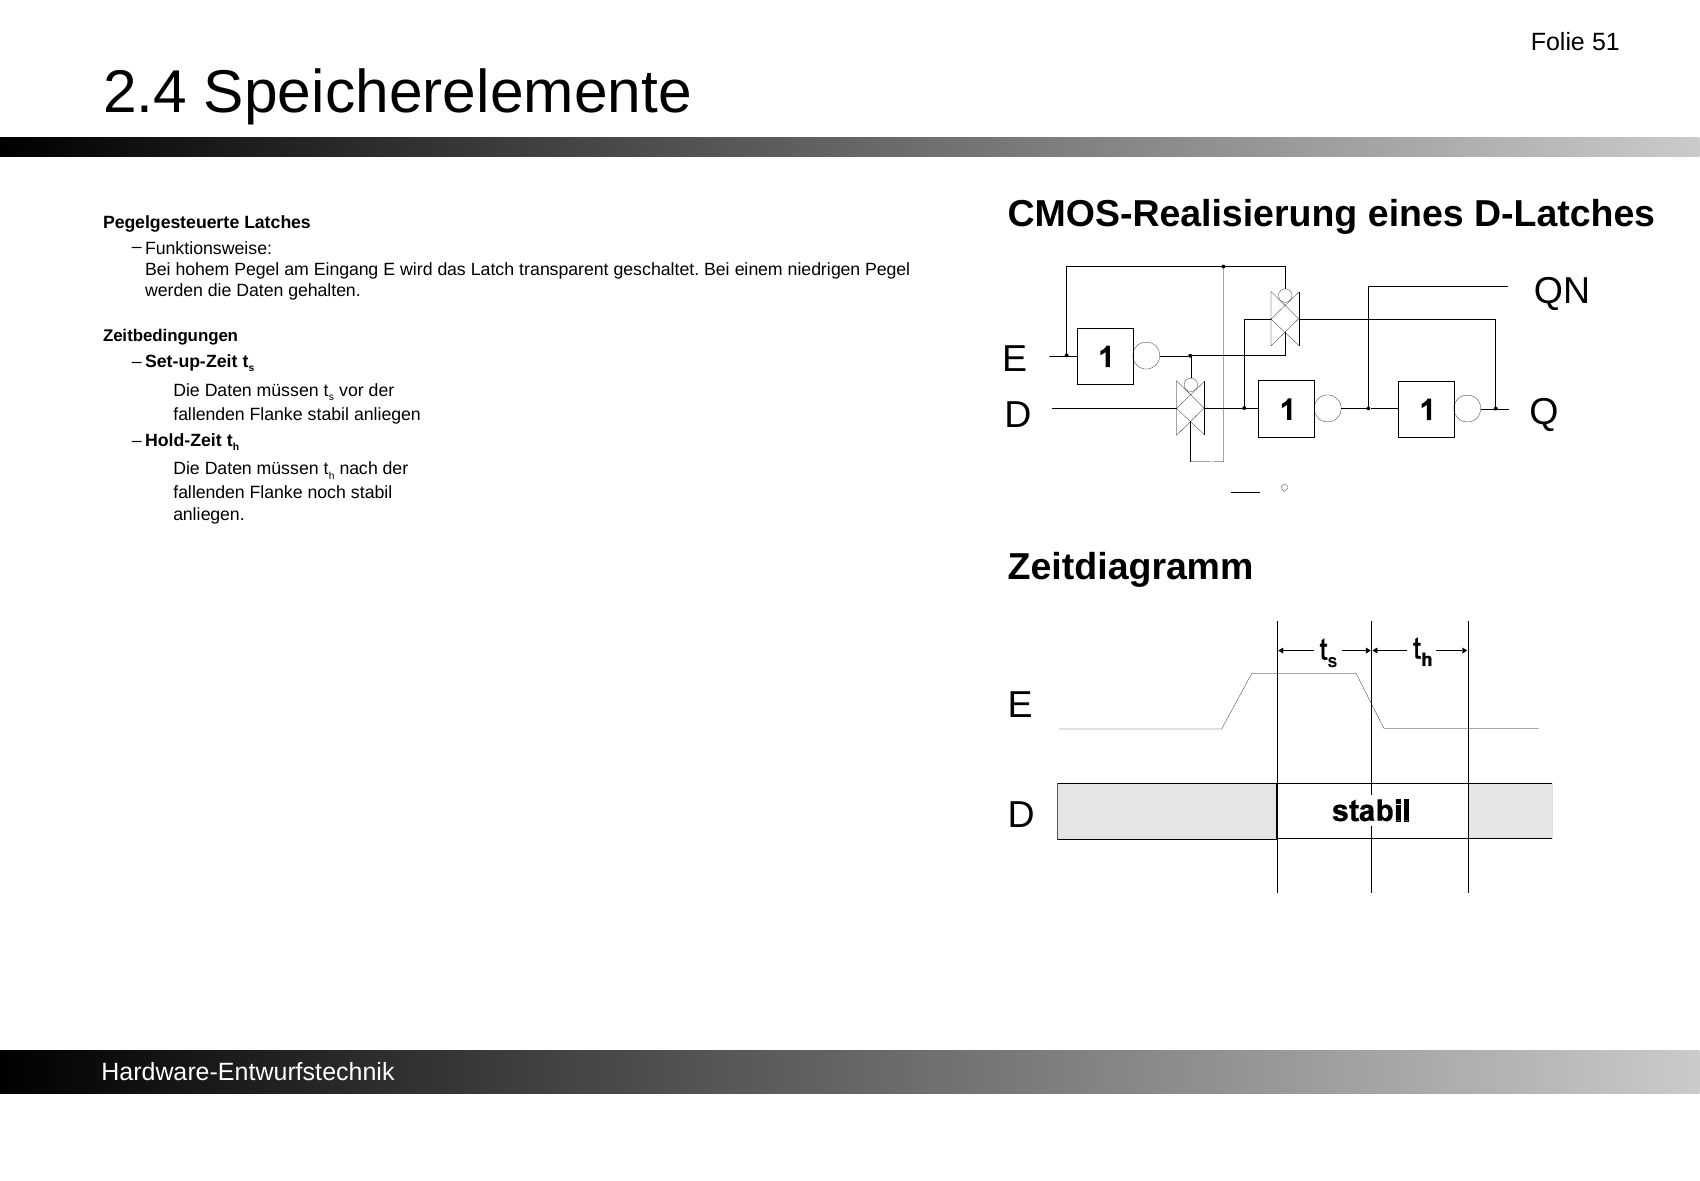

# 2.4 Speicherelemente
CMOS-Realisierung eines D-Latches
Pegelgesteuerte Latches
Funktionsweise:
Bei hohem Pegel am Eingang E wird das Latch transparent geschaltet. Bei einem niedrigen Pegel werden die Daten gehalten.
Zeitbedingungen
Set-up-Zeit ts
	Die Daten müssen ts vor der
fallenden Flanke stabil anliegen
Hold-Zeit th
	Die Daten müssen th nach der
fallenden Flanke noch stabil
anliegen.
QN
E
Q
D
Zeitdiagramm
E
D